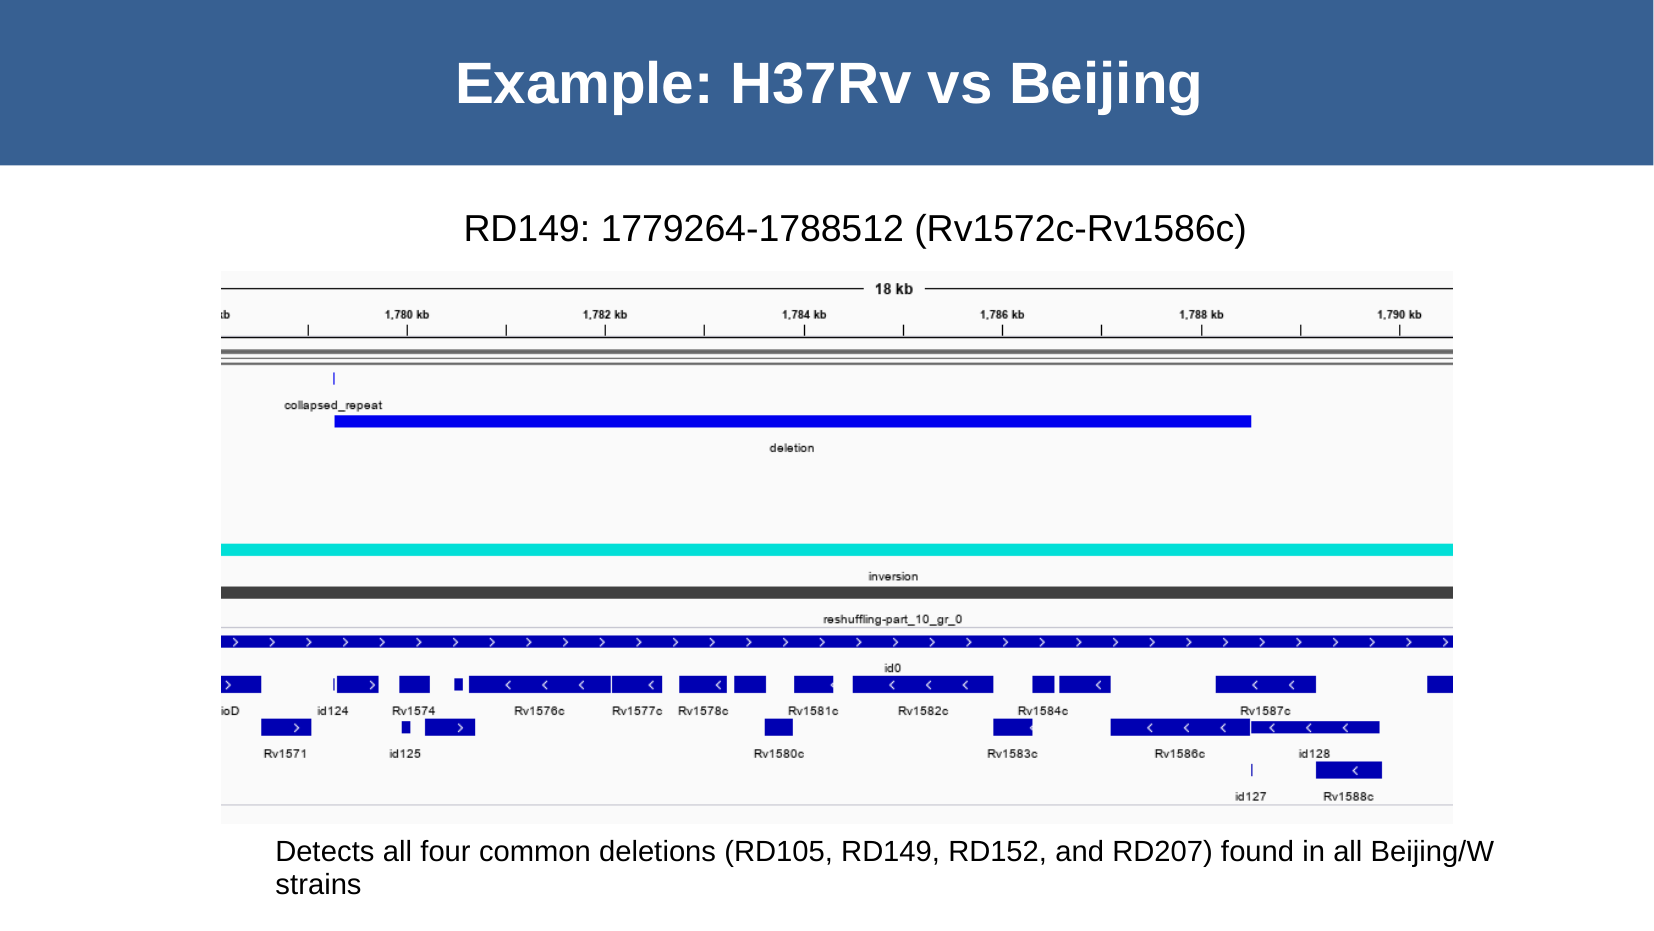

Example: H37Rv vs Beijing
RD149: 1779264-1788512 (Rv1572c-Rv1586c)
Detects all four common deletions (RD105, RD149, RD152, and RD207) found in all Beijing/W strains